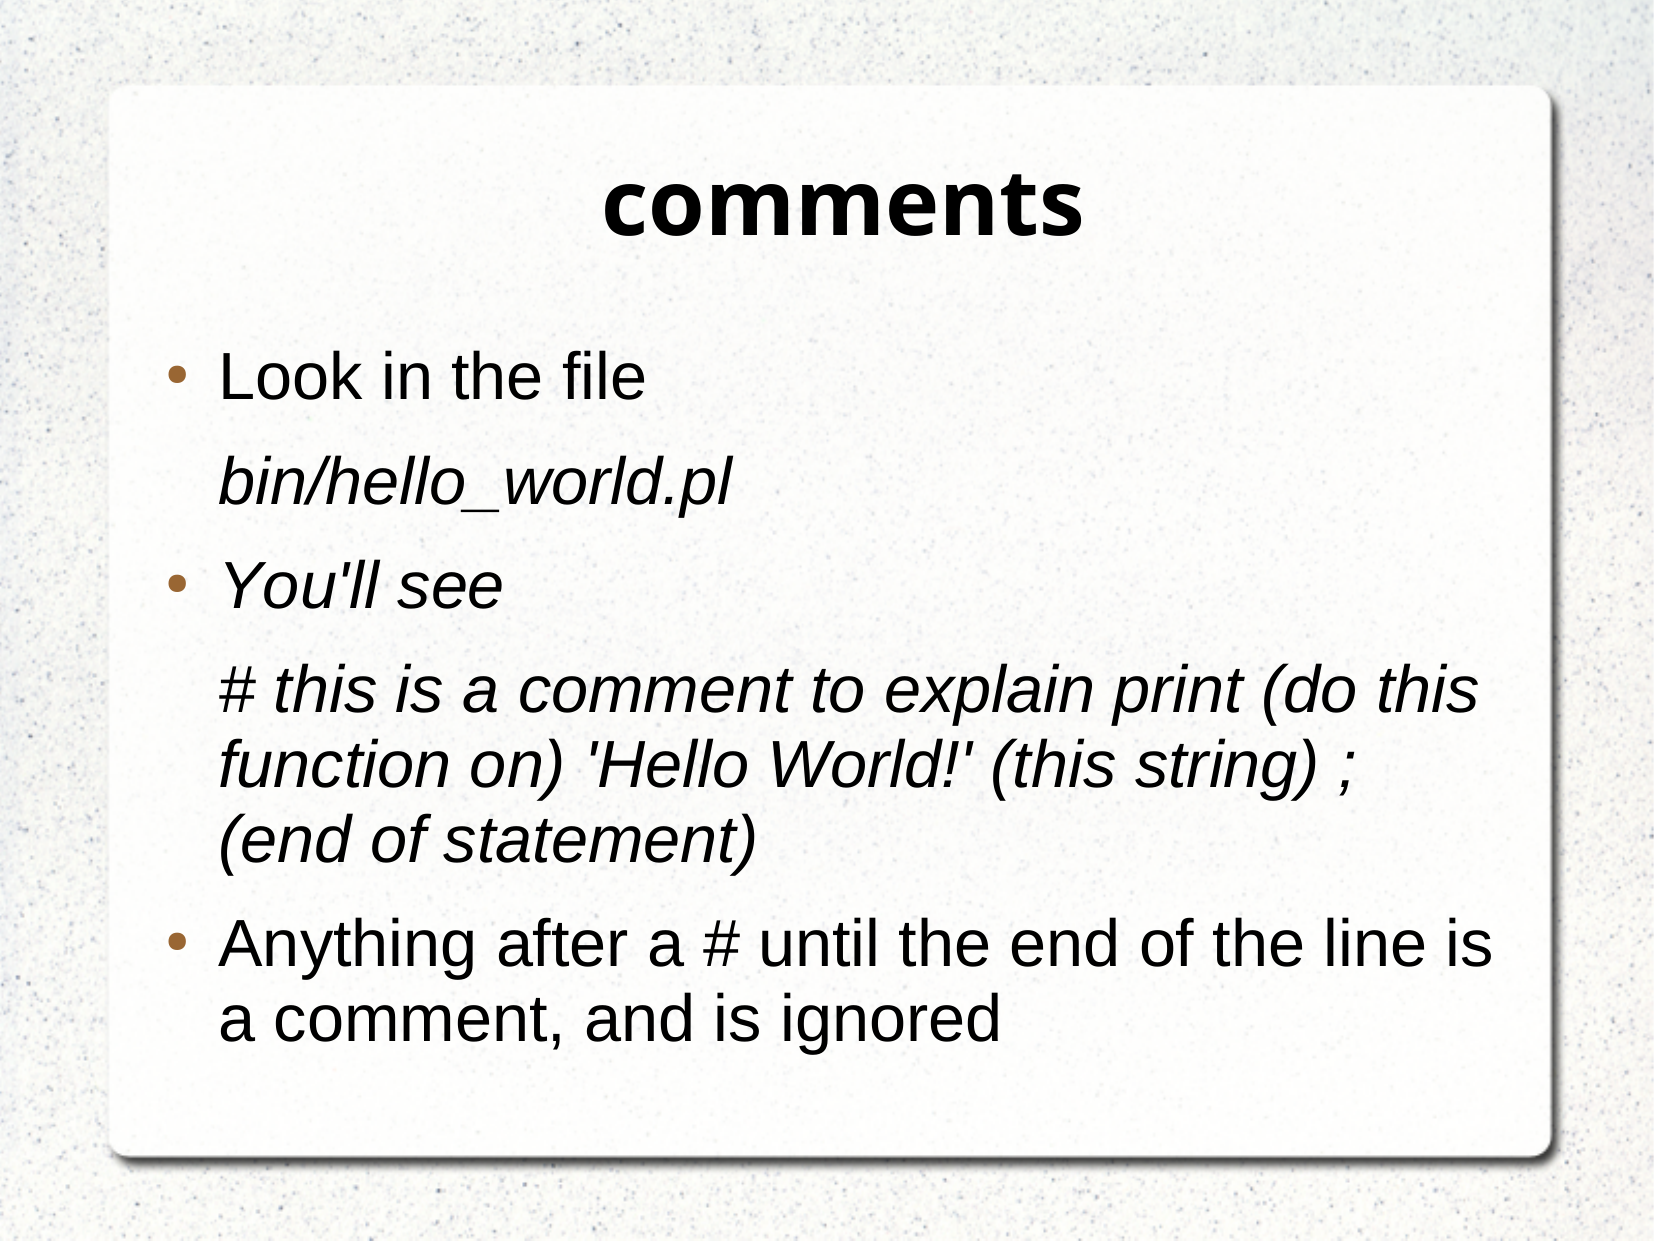

# comments
Look in the file
bin/hello_world.pl
You'll see
# this is a comment to explain print (do this function on) 'Hello World!' (this string) ; (end of statement)
Anything after a # until the end of the line is a comment, and is ignored